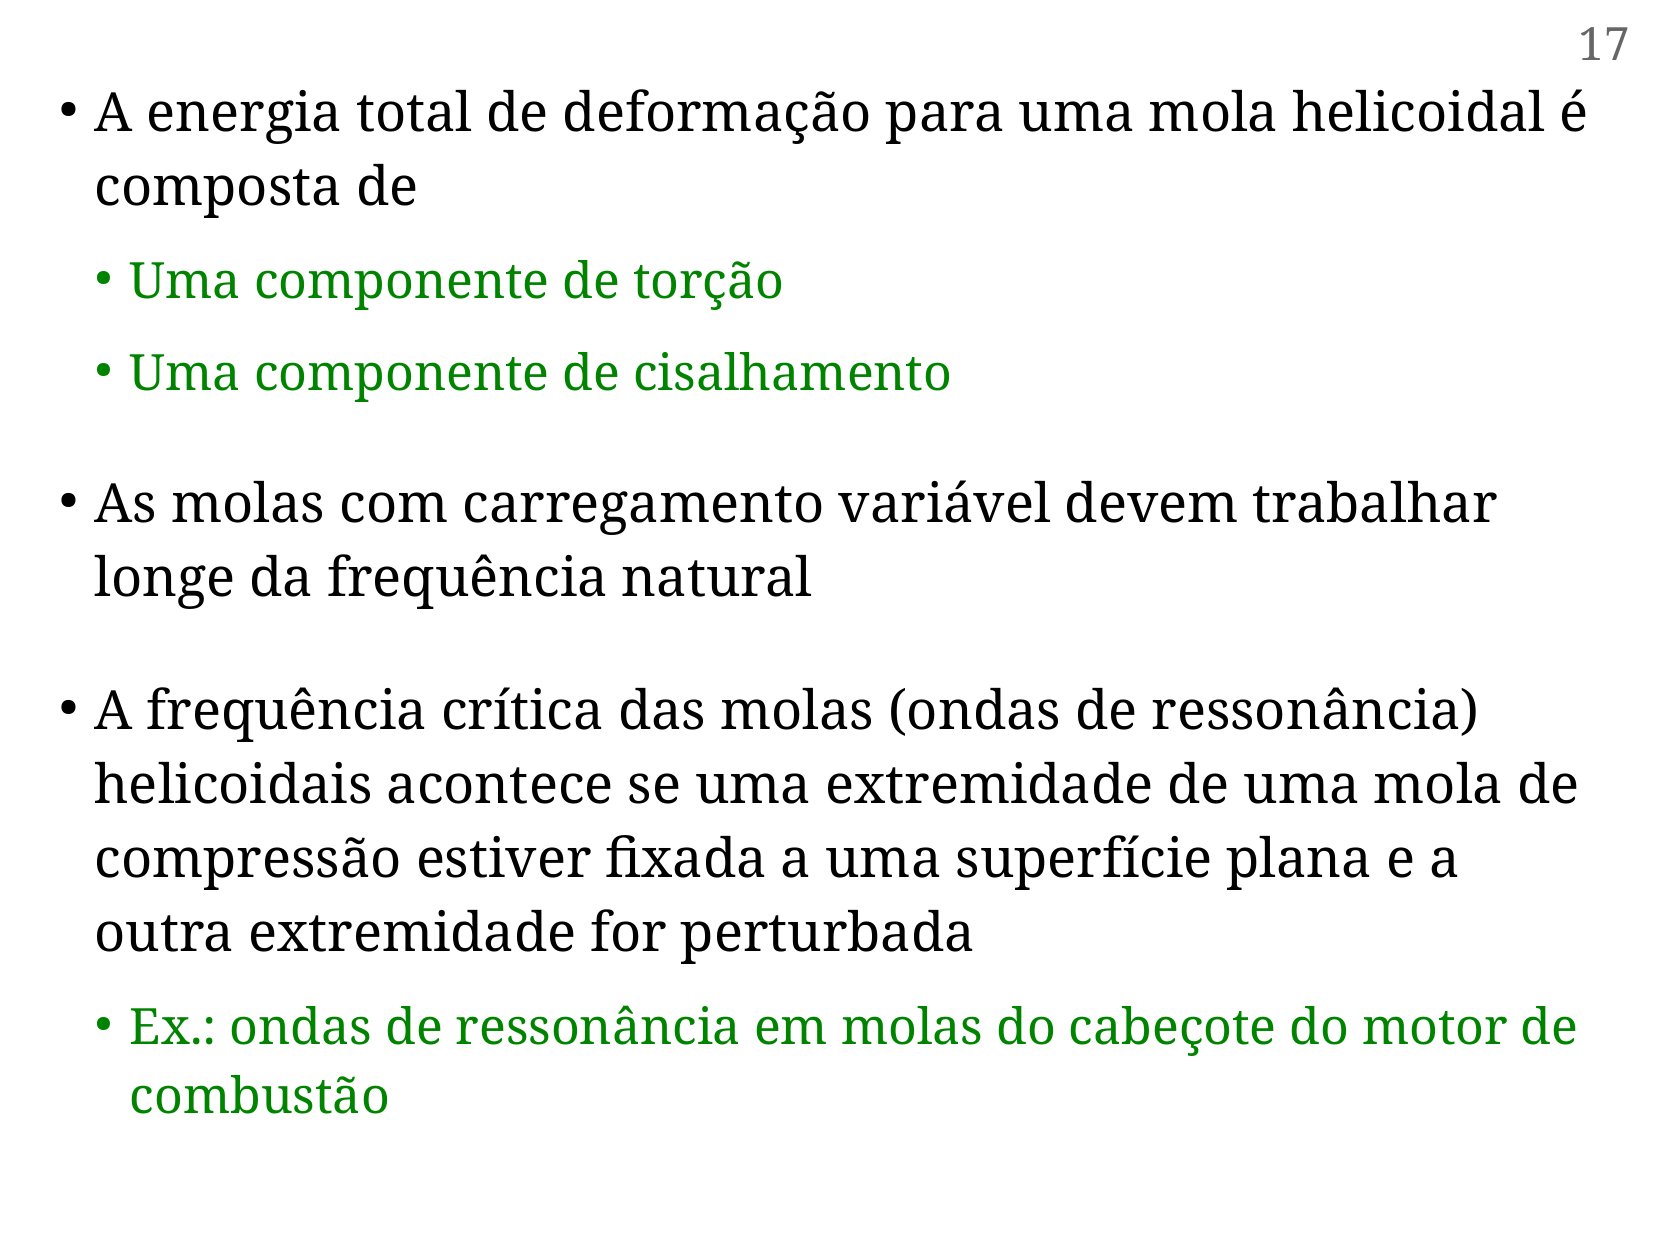

17
# A energia total de deformação para uma mola helicoidal é composta de
Uma componente de torção
Uma componente de cisalhamento
As molas com carregamento variável devem trabalhar longe da frequência natural
A frequência crítica das molas (ondas de ressonância) helicoidais acontece se uma extremidade de uma mola de compressão estiver fixada a uma superfície plana e a outra extremidade for perturbada
Ex.: ondas de ressonância em molas do cabeçote do motor de combustão